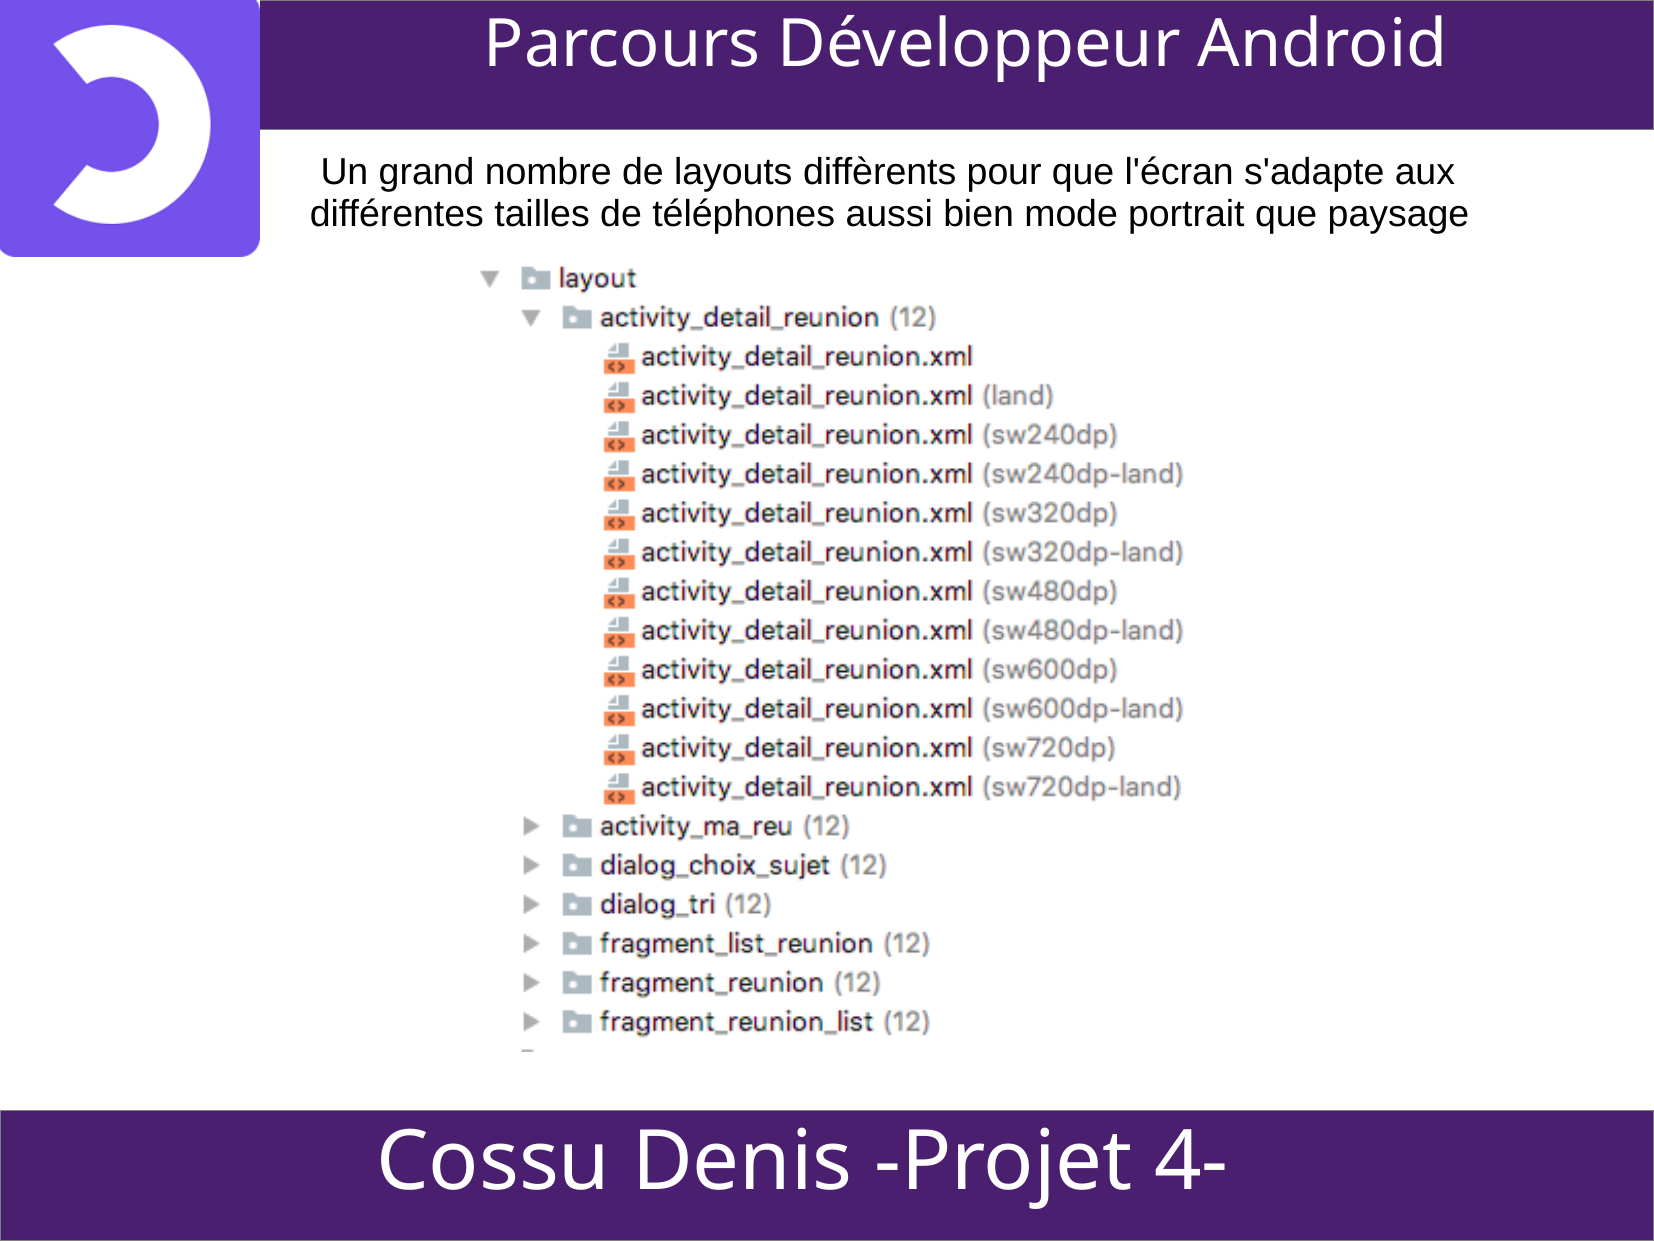

Un grand nombre de layouts diffèrents pour que l'écran s'adapte aux différentes tailles de téléphones aussi bien mode portrait que paysage